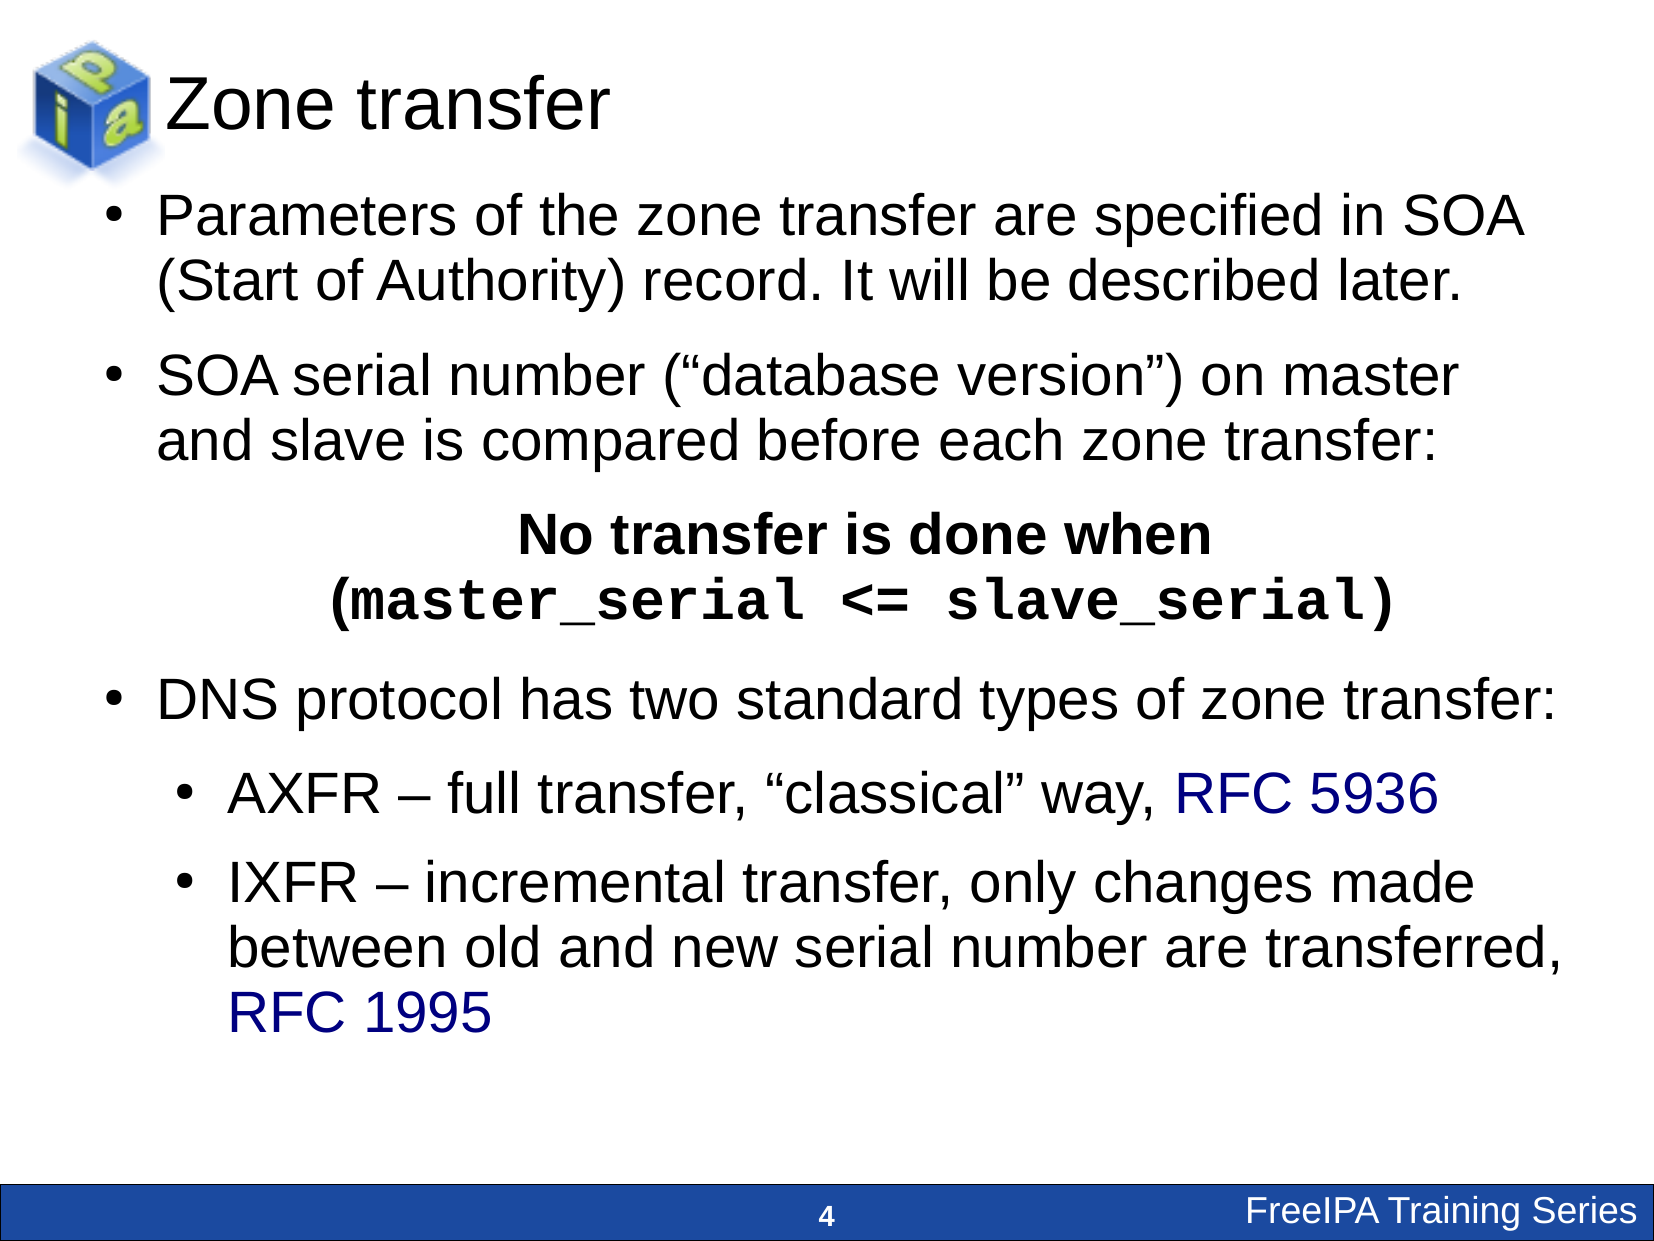

# Zone transfer
Parameters of the zone transfer are specified in SOA (Start of Authority) record. It will be described later.
SOA serial number (“database version”) on master and slave is compared before each zone transfer:
No transfer is done when
(master_serial <= slave_serial)
DNS protocol has two standard types of zone transfer:
AXFR – full transfer, “classical” way, RFC 5936
IXFR – incremental transfer, only changes made between old and new serial number are transferred, RFC 1995
4